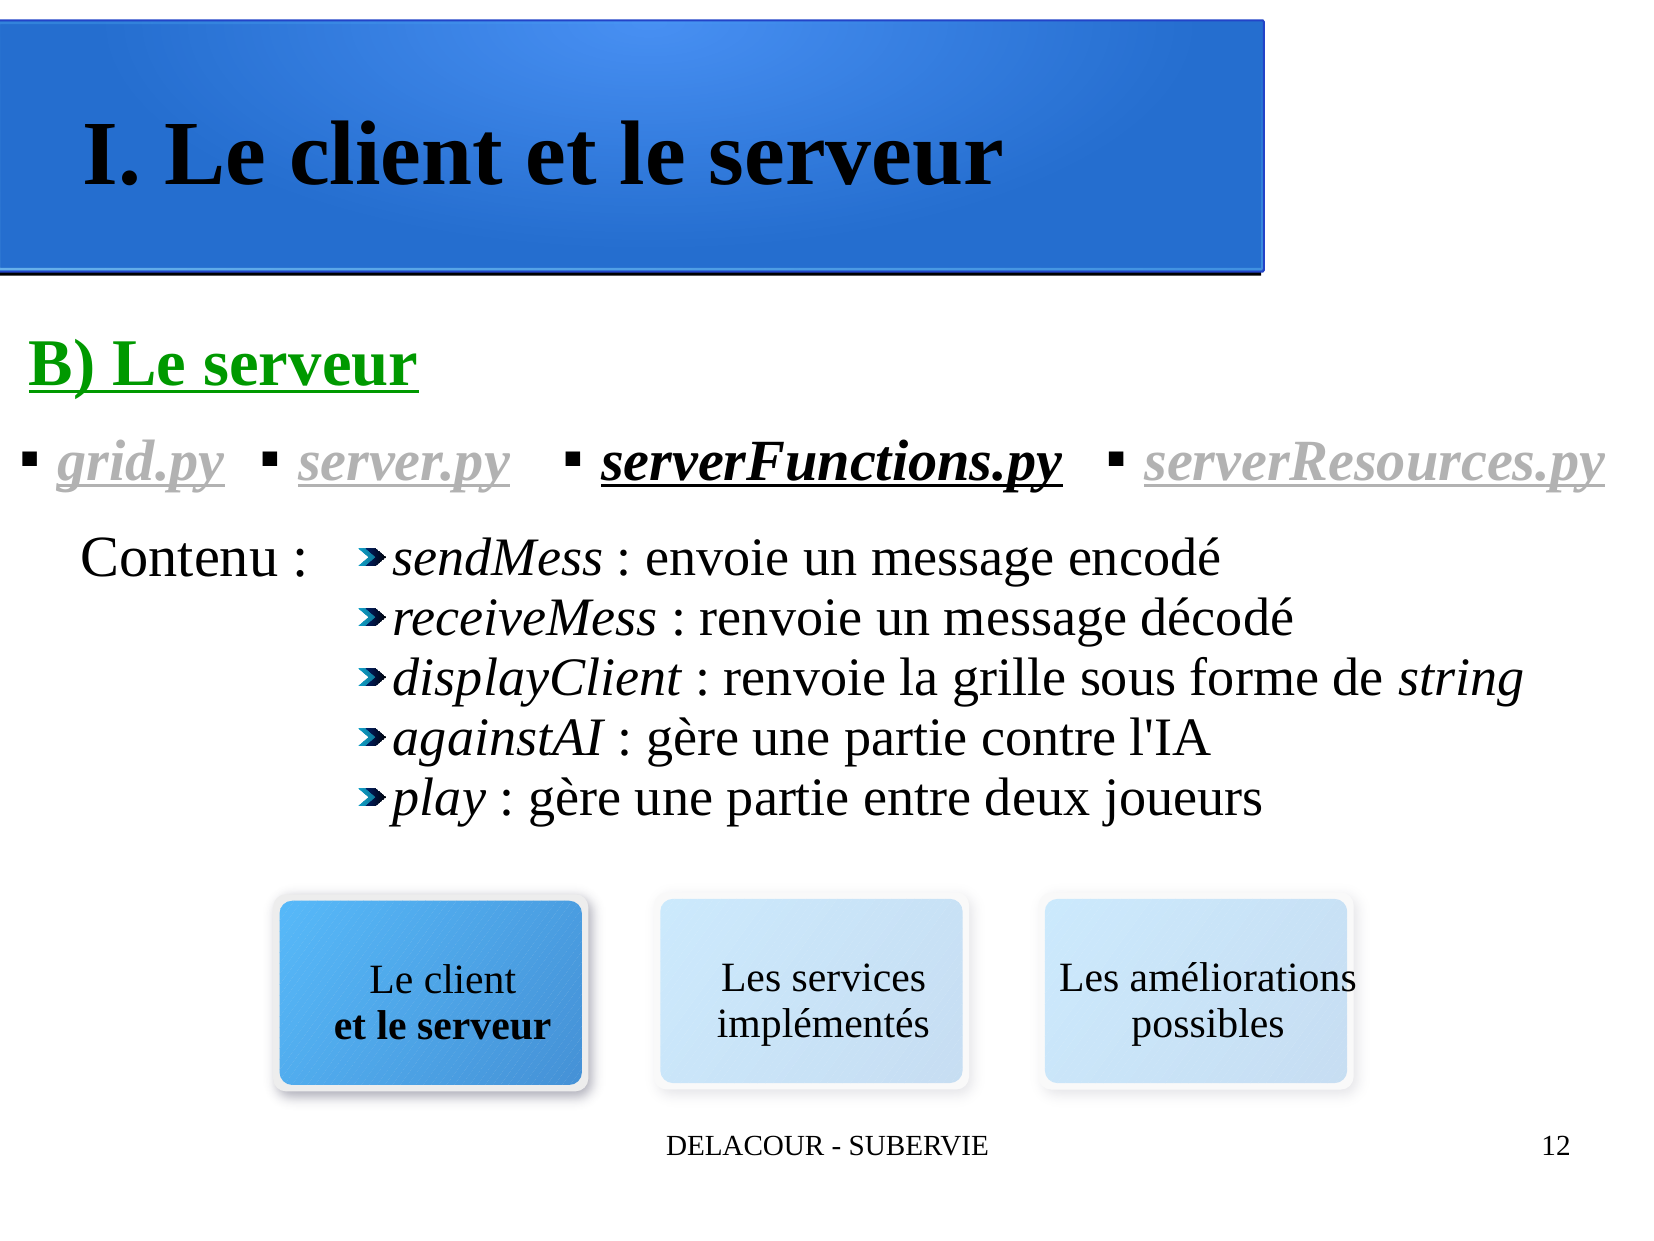

# I. Le client et le serveur
B) Le serveur
grid.py
server.py
serverFunctions.py
serverResources.py
Contenu :
sendMess : envoie un message encodé
receiveMess : renvoie un message décodé
displayClient : renvoie la grille sous forme de string
againstAI : gère une partie contre l'IA
play : gère une partie entre deux joueurs
Les services
implémentés
Les améliorations
possibles
Le client
et le serveur
DELACOUR - SUBERVIE
12